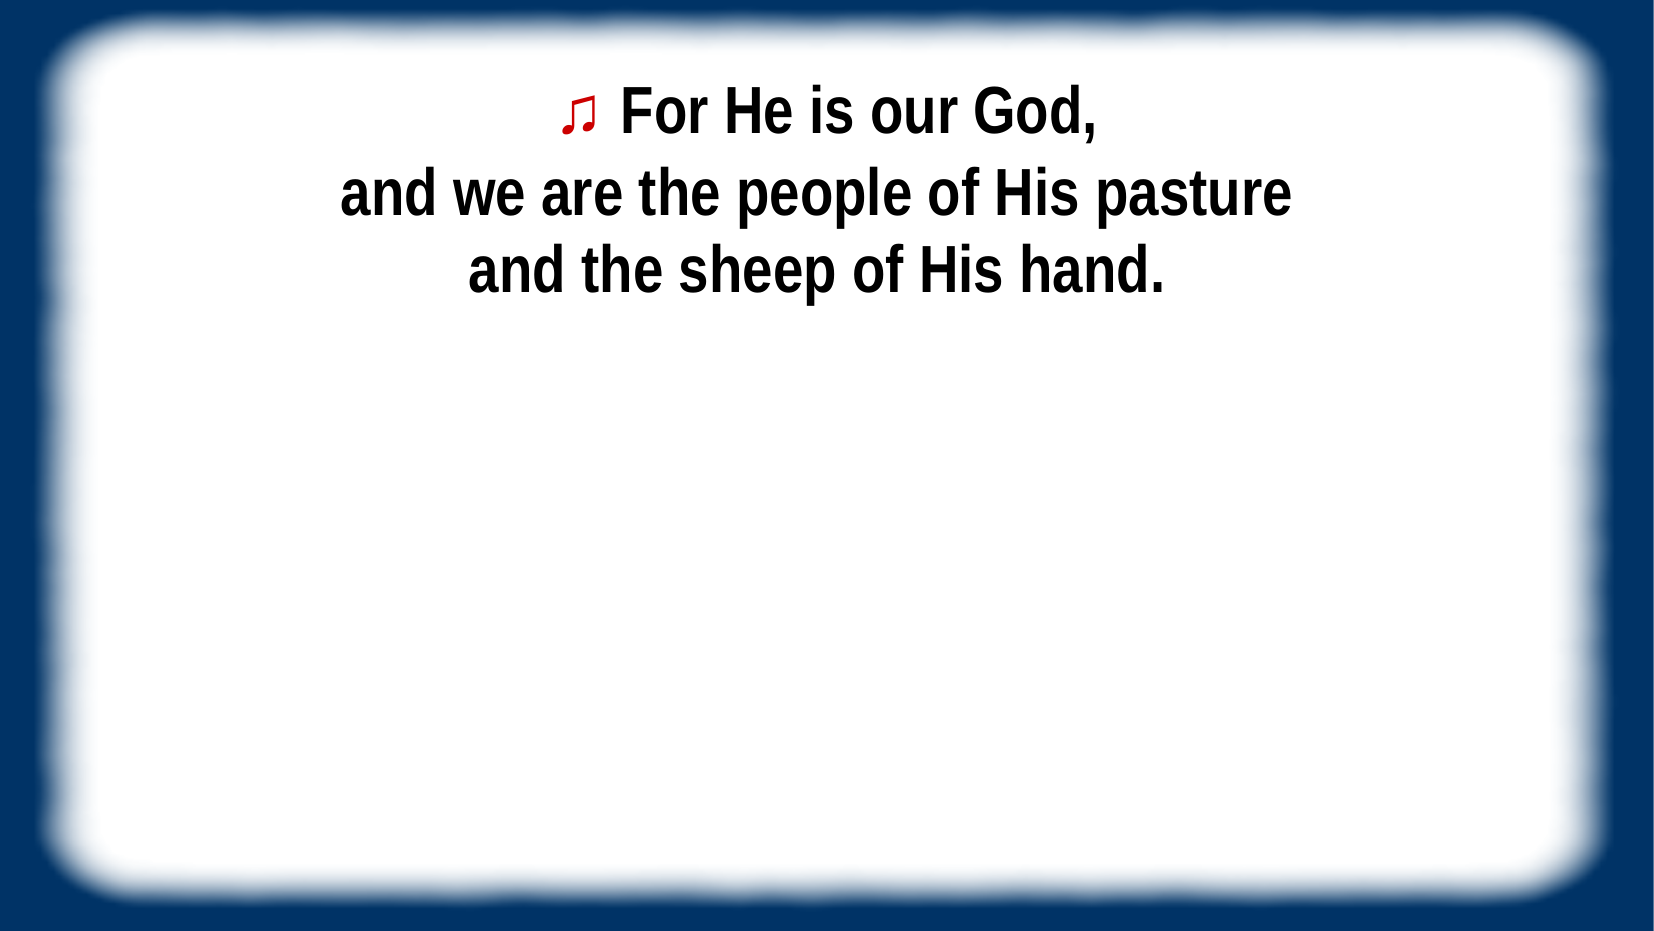

♫ For He is our God,
and we are the people of His pasture
and the sheep of His hand.